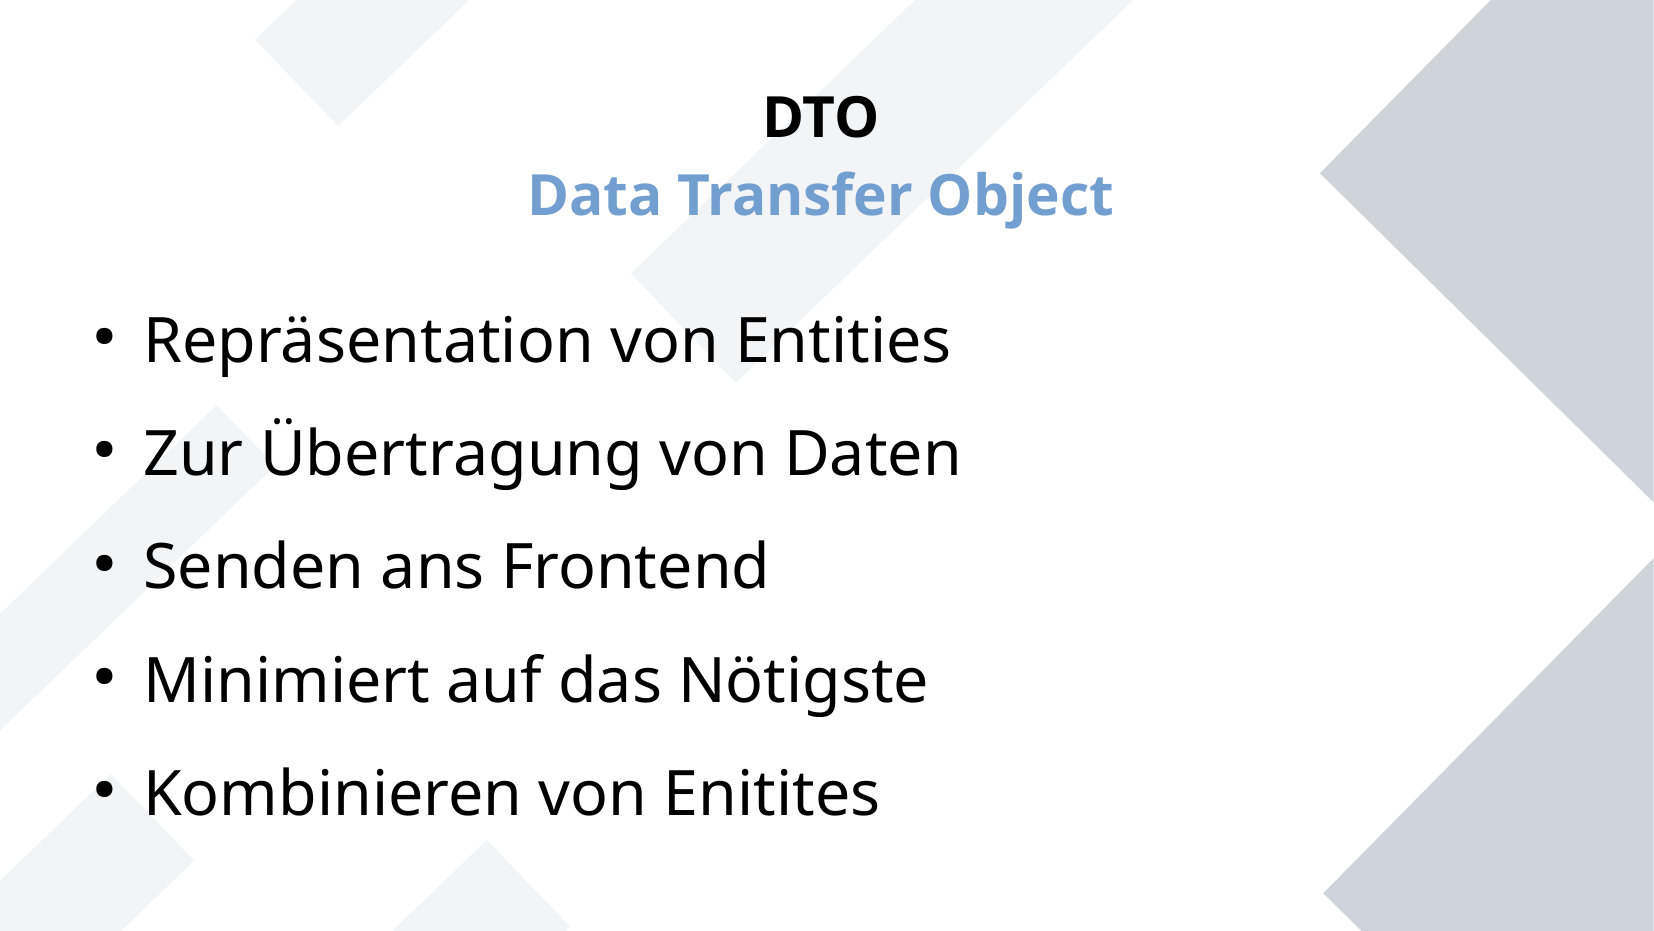

# DTO Data Transfer Object
Repräsentation von Entities
Zur Übertragung von Daten
Senden ans Frontend
Minimiert auf das Nötigste
Kombinieren von Enitites